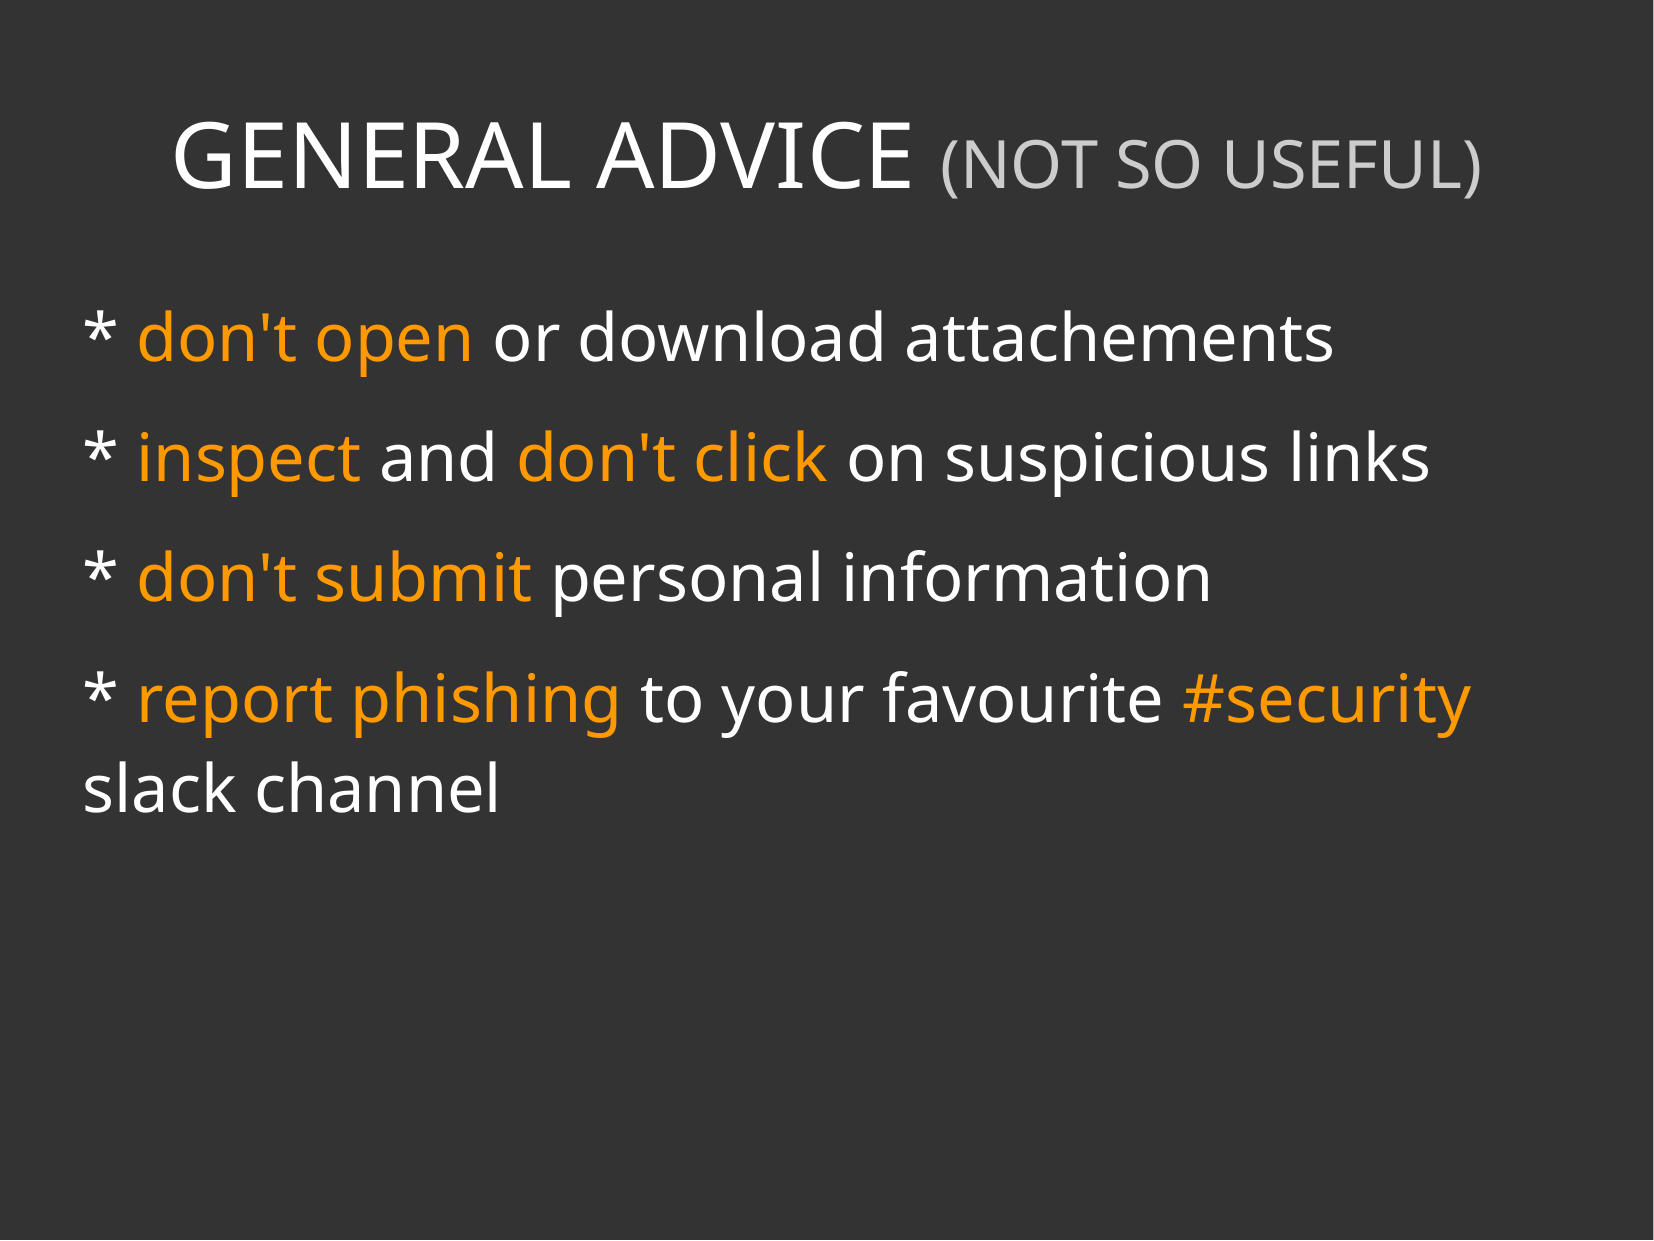

# GENERAL ADVICE (NOT SO USEFUL)
* don't open or download attachements
* inspect and don't click on suspicious links
* don't submit personal information
* report phishing to your favourite #security slack channel